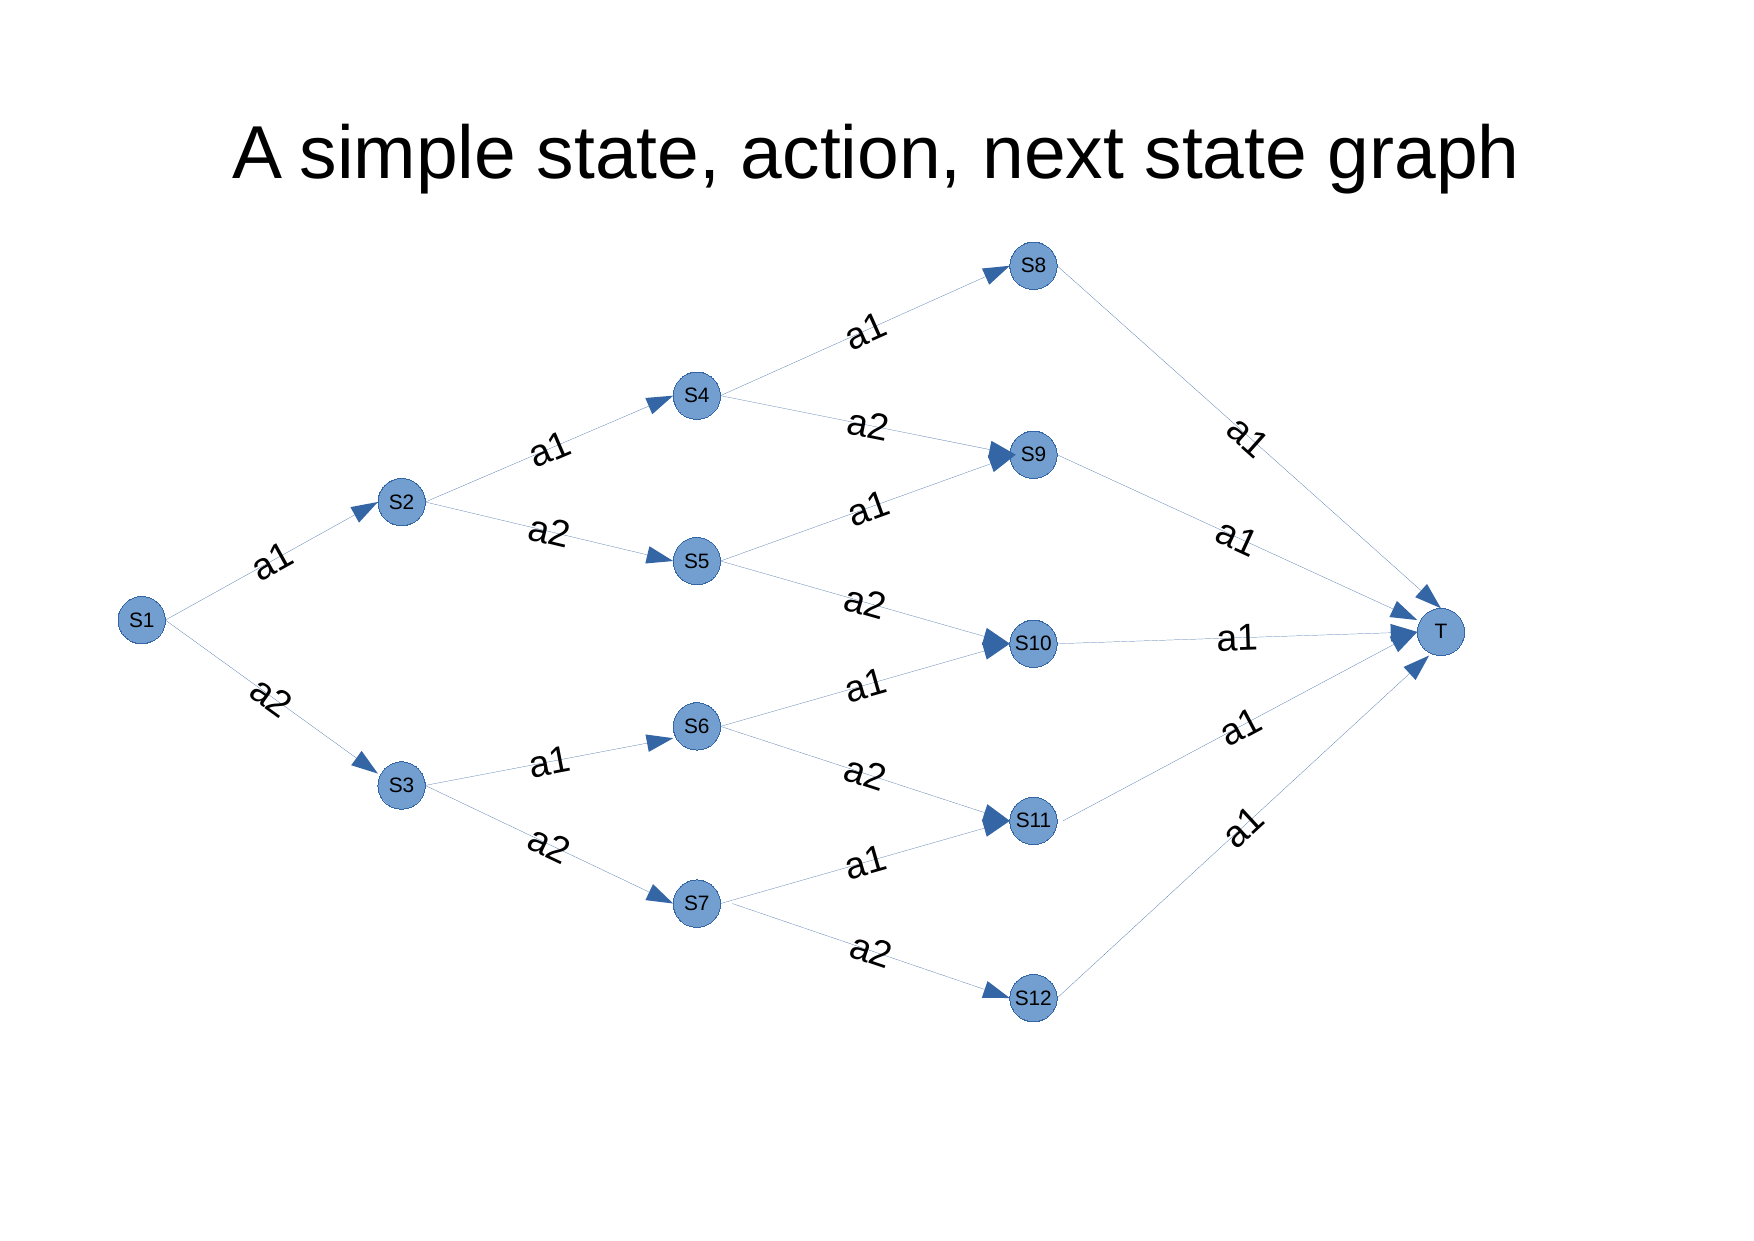

# A simple state, action, next state graph
S8
a1
a1
S4
a1
a2
S9
a1
a1
S2
S2
a1
a2
S5
a2
S1
T
a2
S10
a1
a1
a1
a1
S6
a2
a1
S3
a2
S11
a1
S7
a2
S12